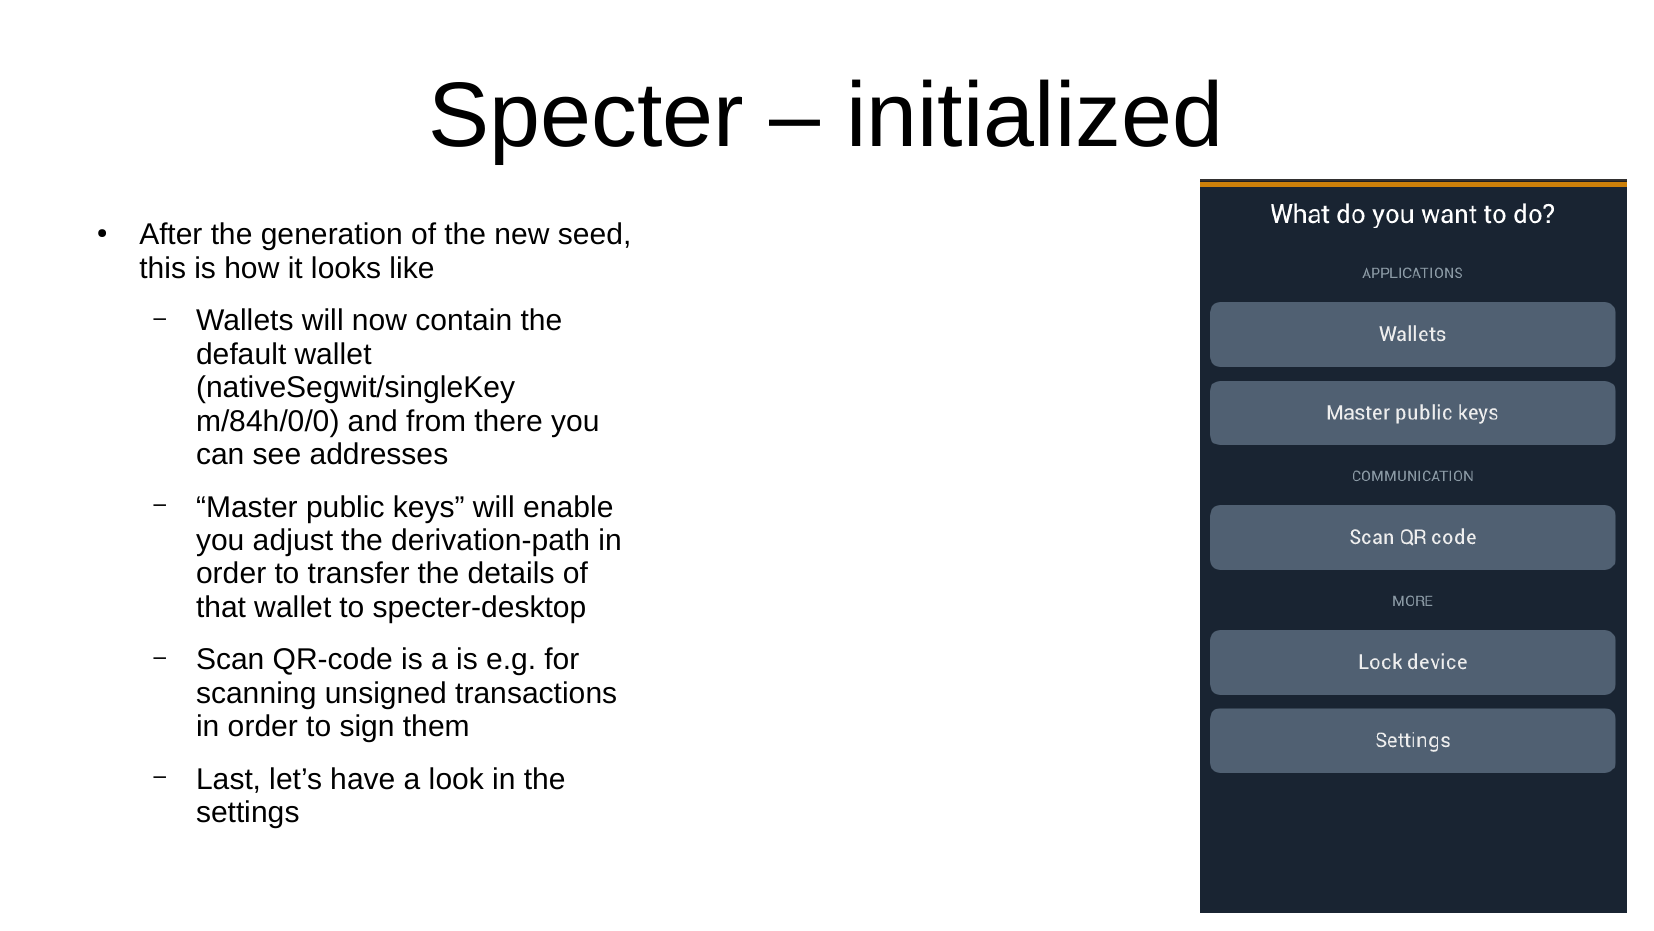

# Specter – initialized
After the generation of the new seed, this is how it looks like
Wallets will now contain the default wallet (nativeSegwit/singleKey m/84h/0/0) and from there you can see addresses
“Master public keys” will enable you adjust the derivation-path in order to transfer the details of that wallet to specter-desktop
Scan QR-code is a is e.g. for scanning unsigned transactions in order to sign them
Last, let’s have a look in the settings